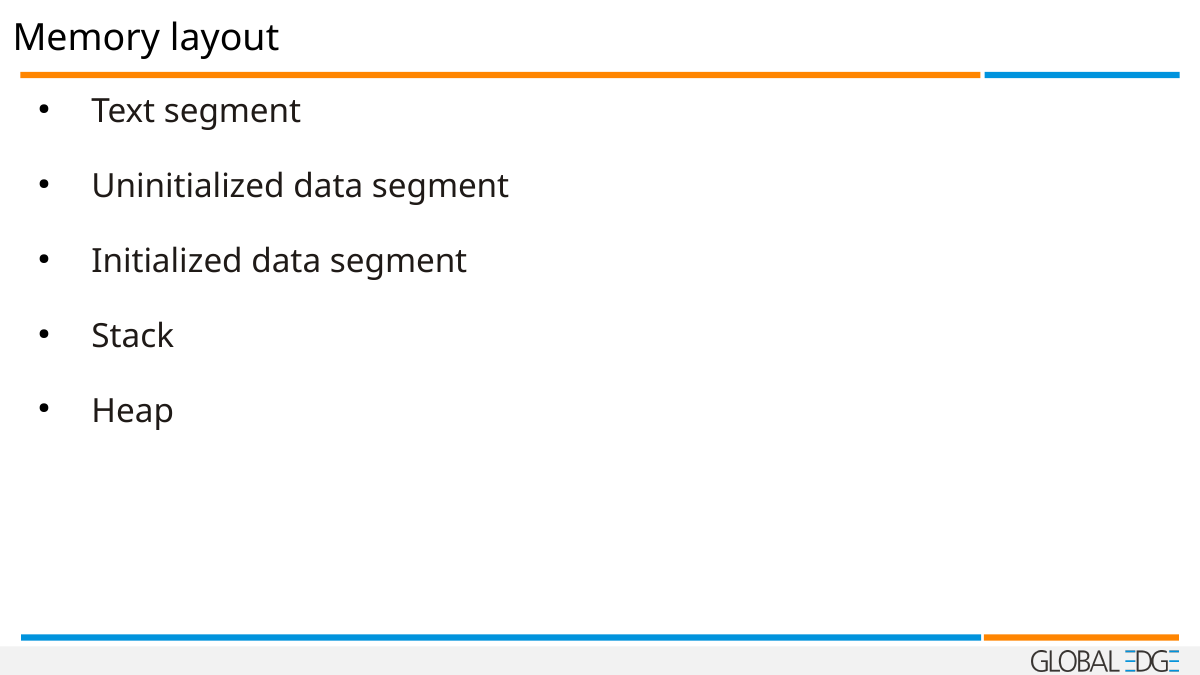

# Memory layout
Text segment
Uninitialized data segment
Initialized data segment
Stack
Heap